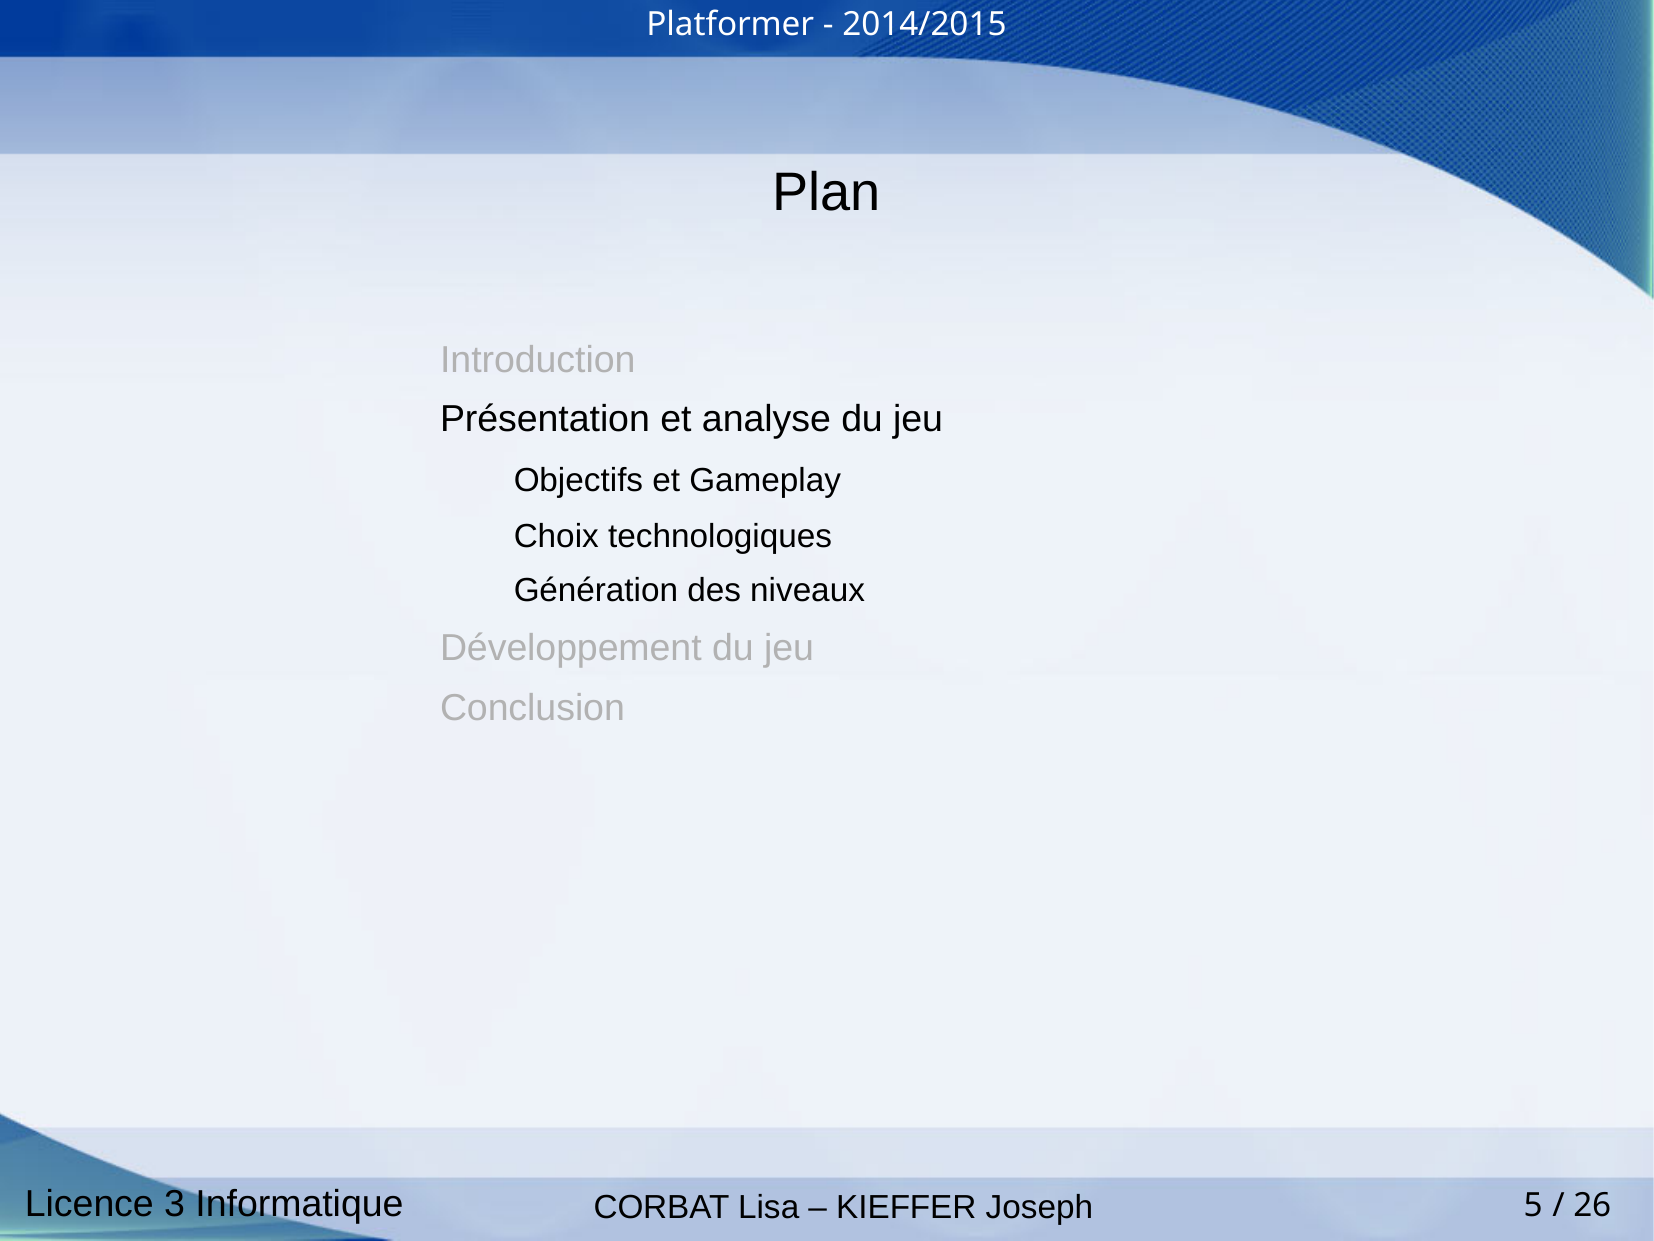

Platformer - 2014/2015
Plan
Introduction
Présentation et analyse du jeu
	Objectifs et Gameplay
	Choix technologiques
	Génération des niveaux
Développement du jeu
Conclusion
5